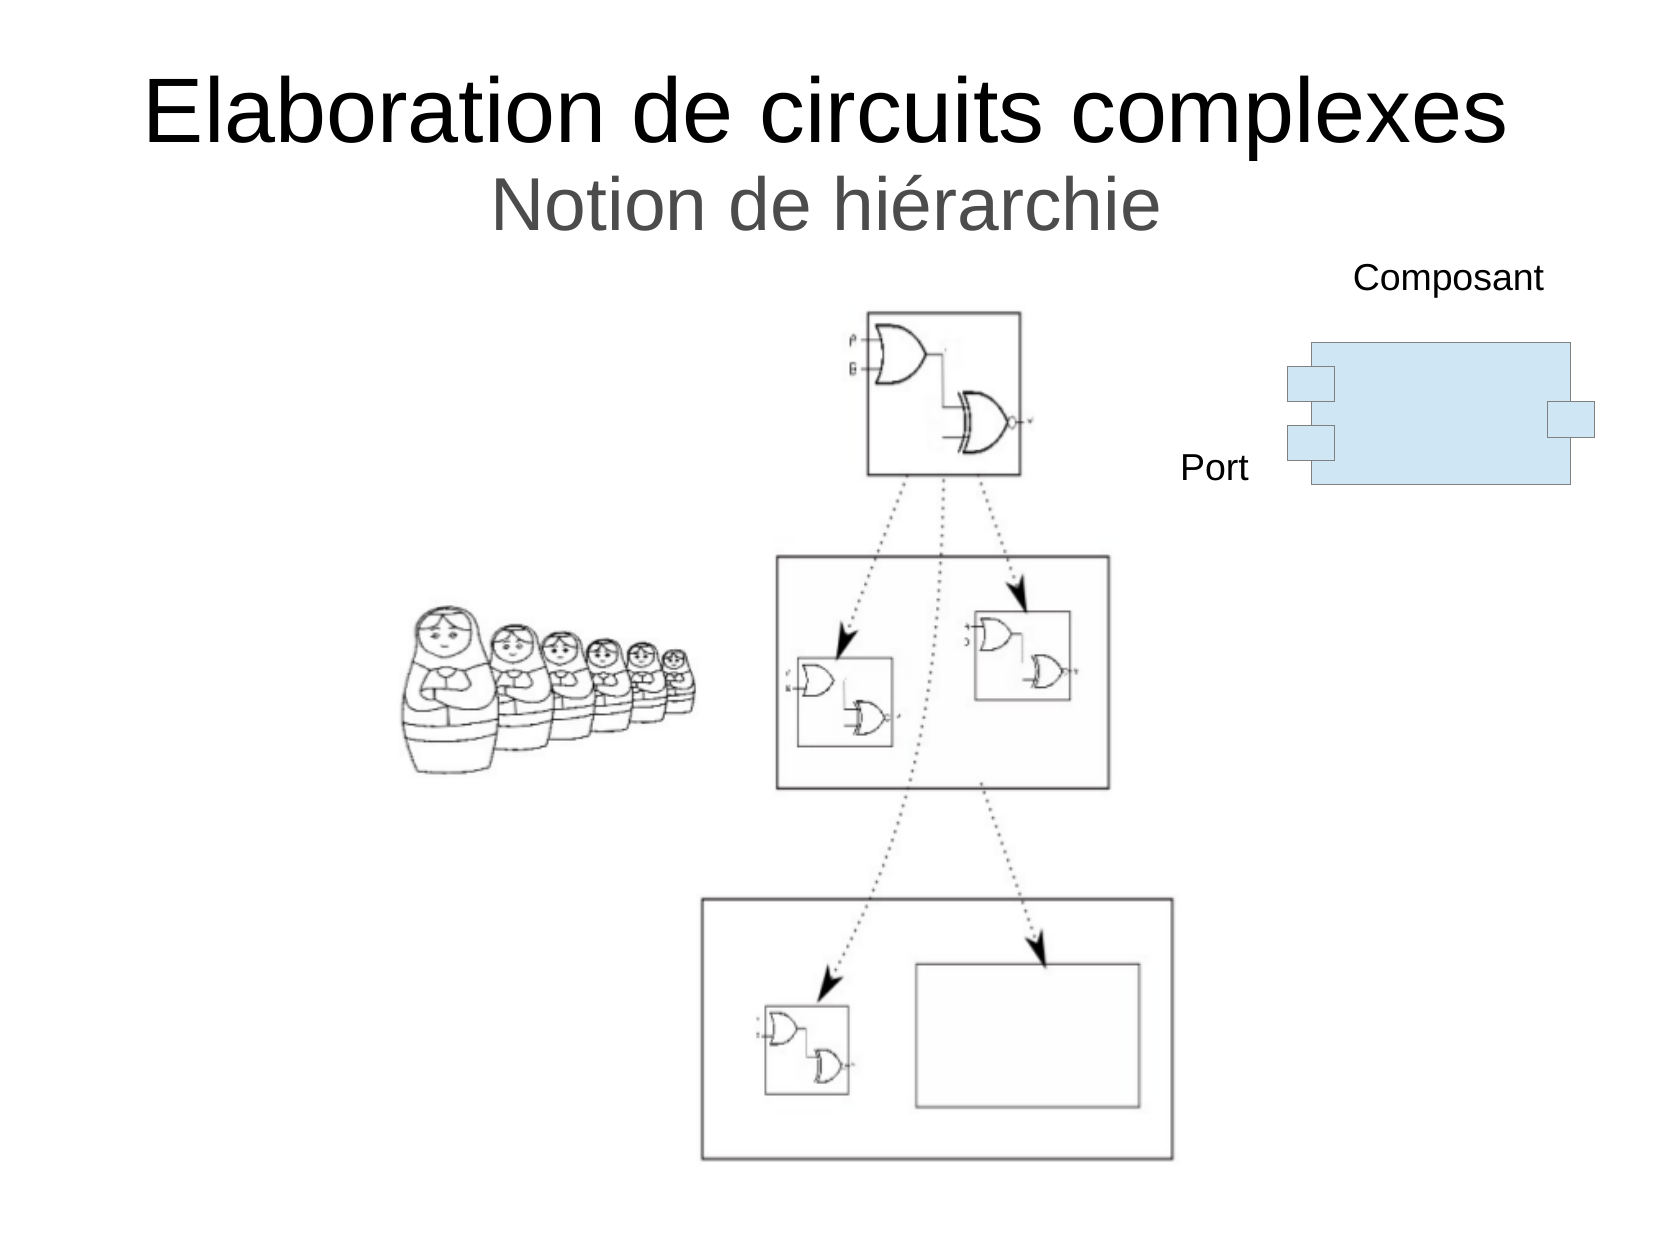

# Elaboration de circuits complexes Notion de hiérarchie
Composant
Port